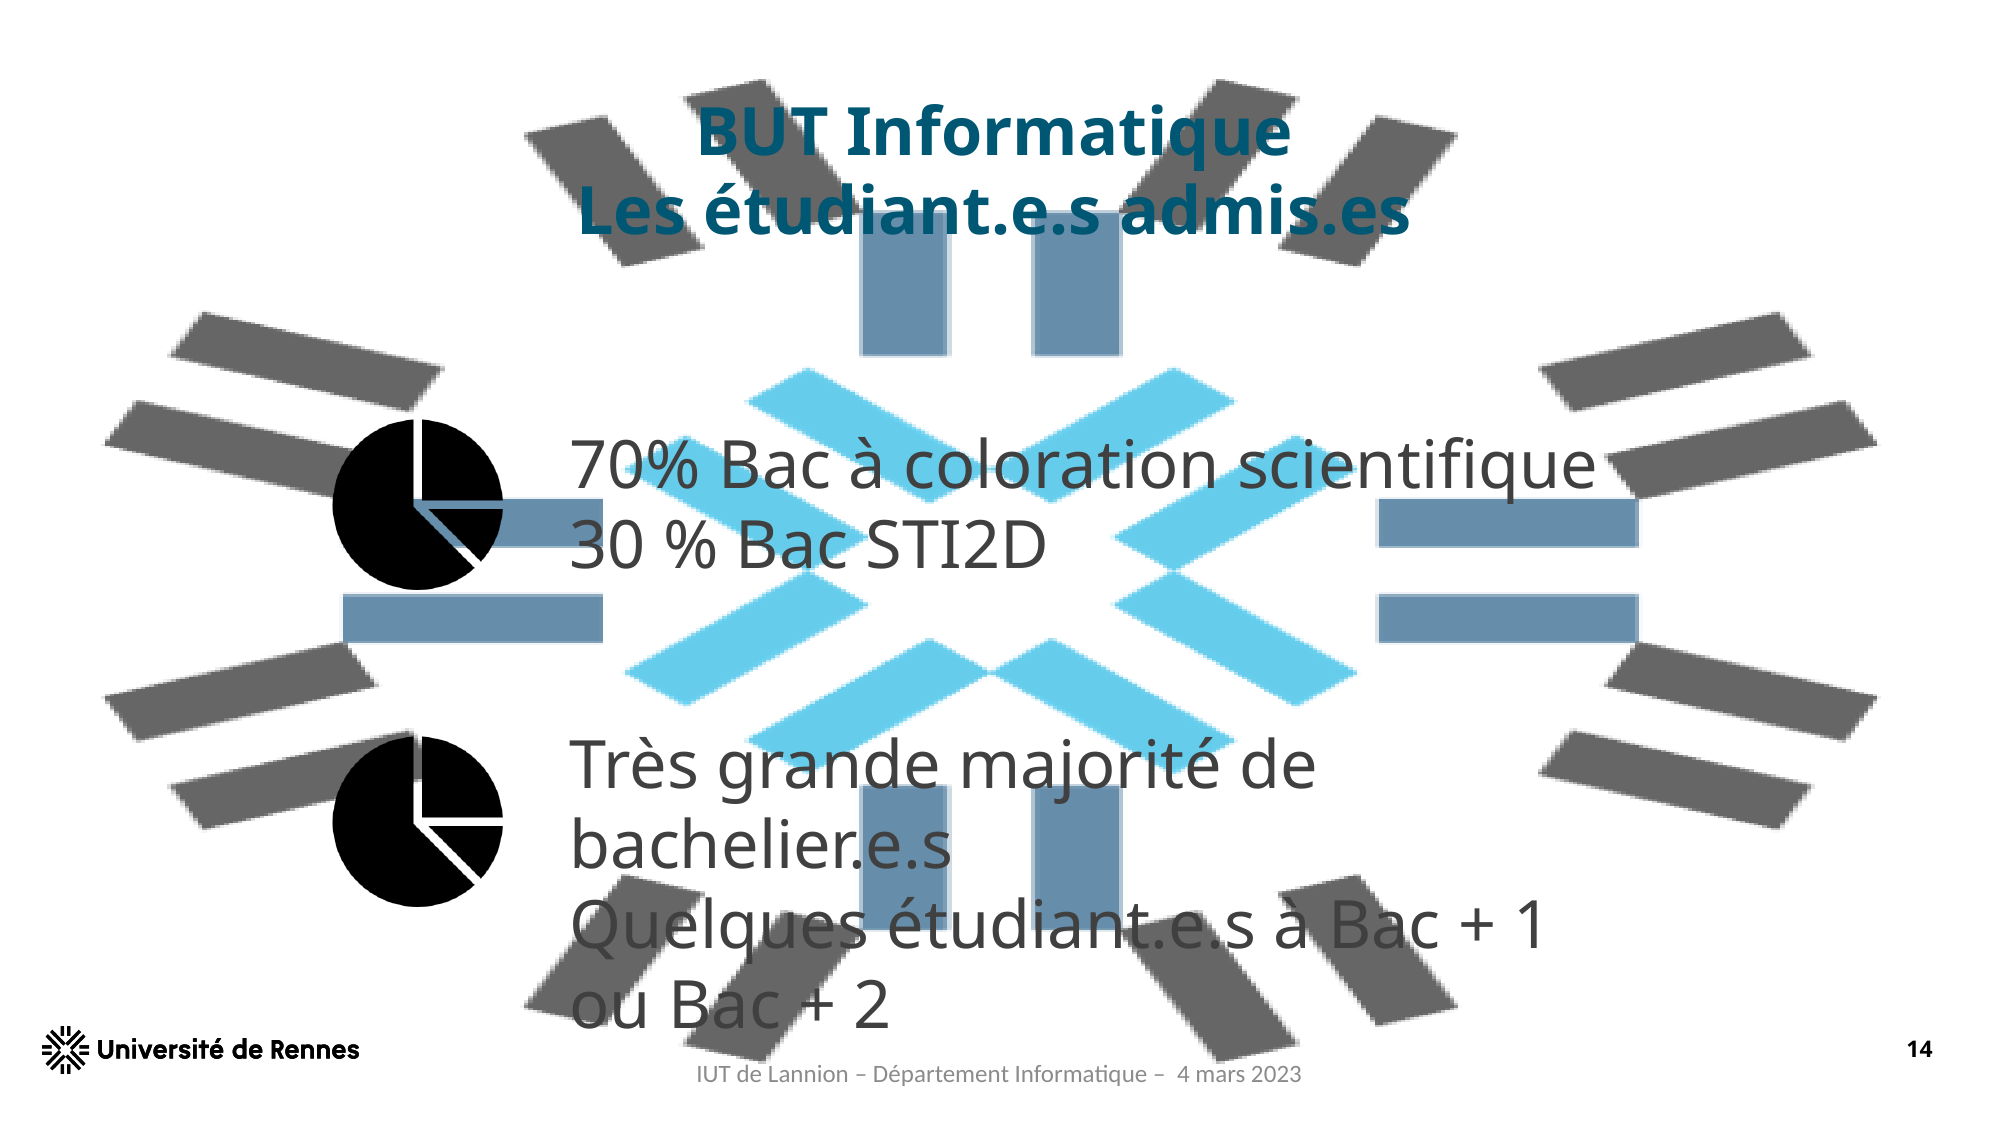

BUT Informatique
Les étudiant.e.s admis.es
70% Bac à coloration scientifique
30 % Bac STI2D
Très grande majorité de bachelier.e.s
Quelques étudiant.e.s à Bac + 1 ou Bac + 2
14
IUT de Lannion – Département Informatique – 4 mars 2023